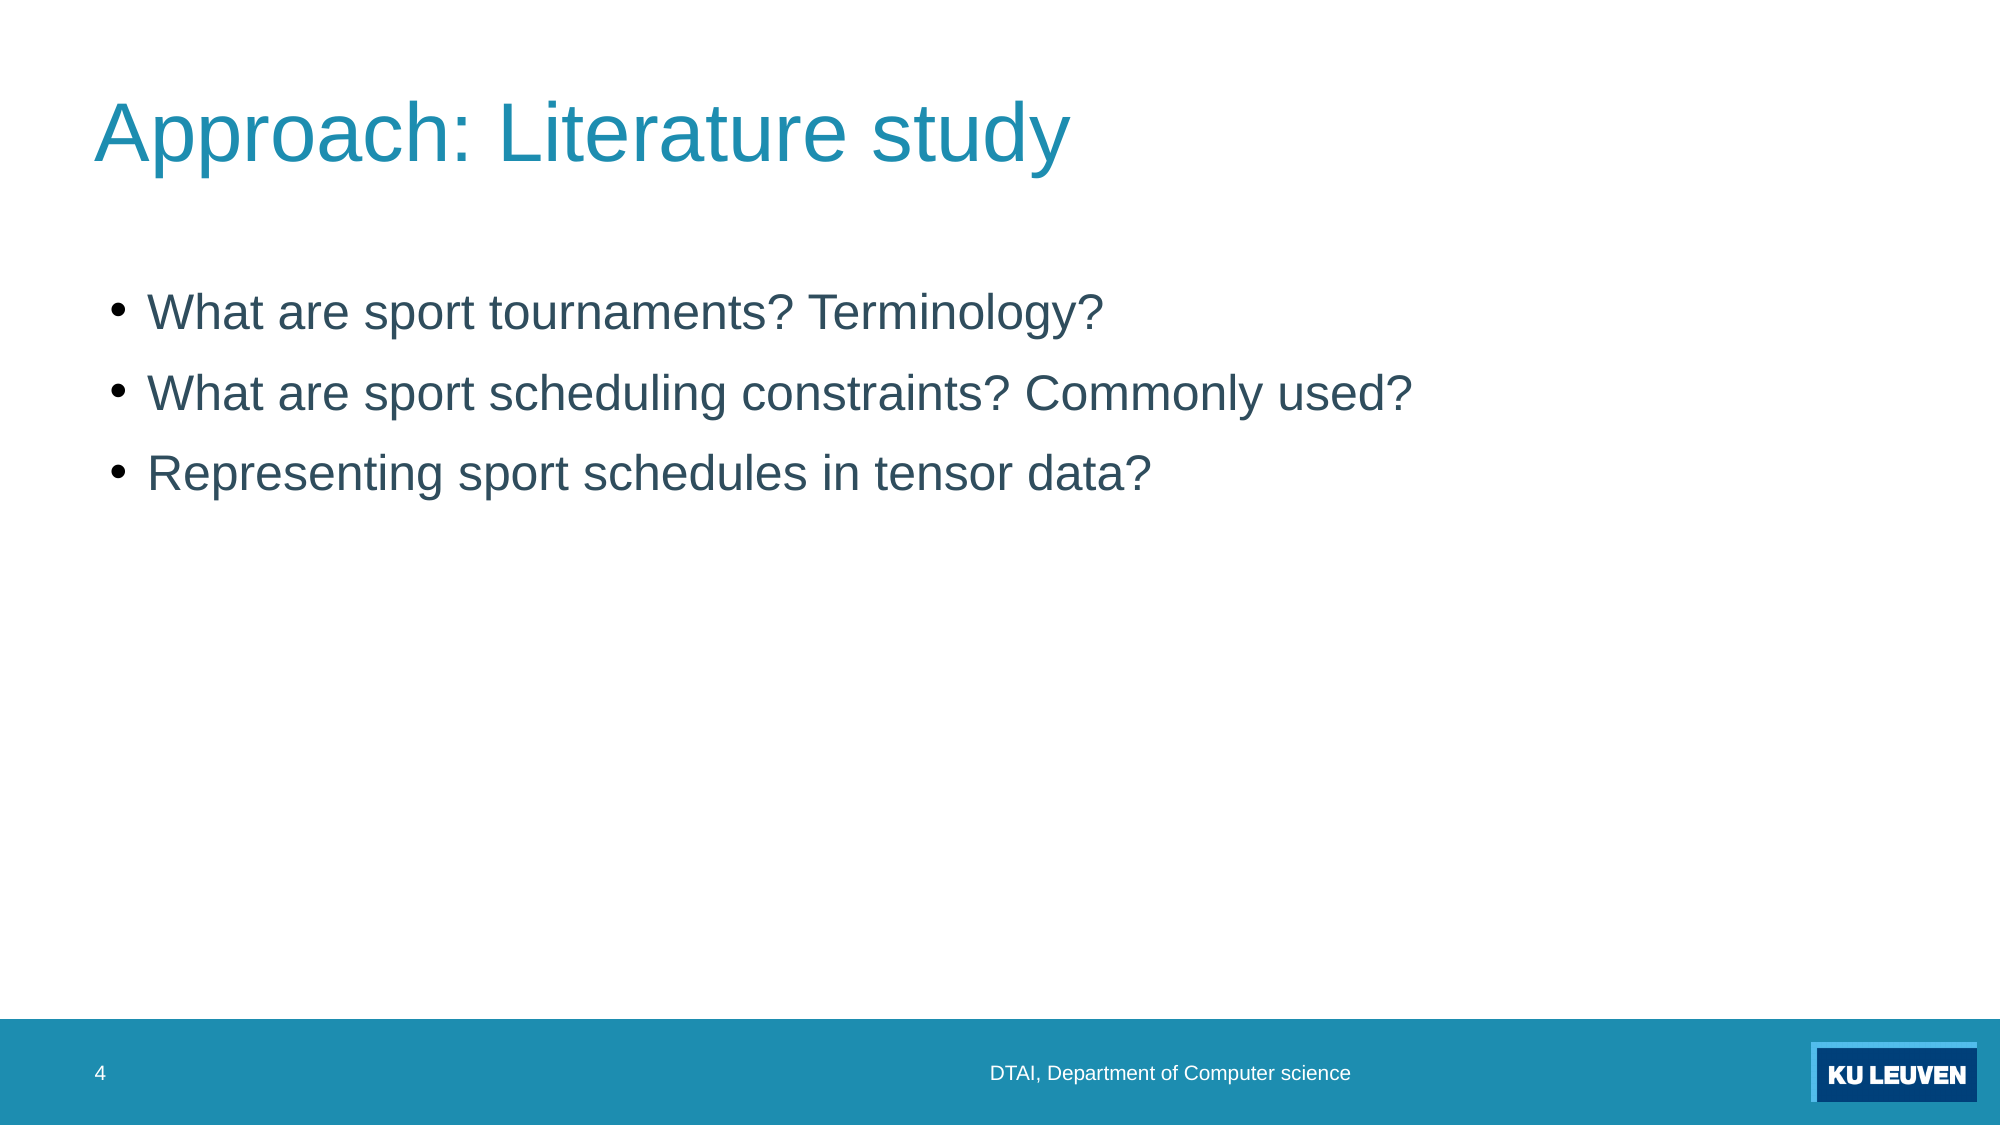

Approach: Literature study
# What are sport tournaments? Terminology?
What are sport scheduling constraints? Commonly used?
Representing sport schedules in tensor data?
DTAI, Department of Computer science